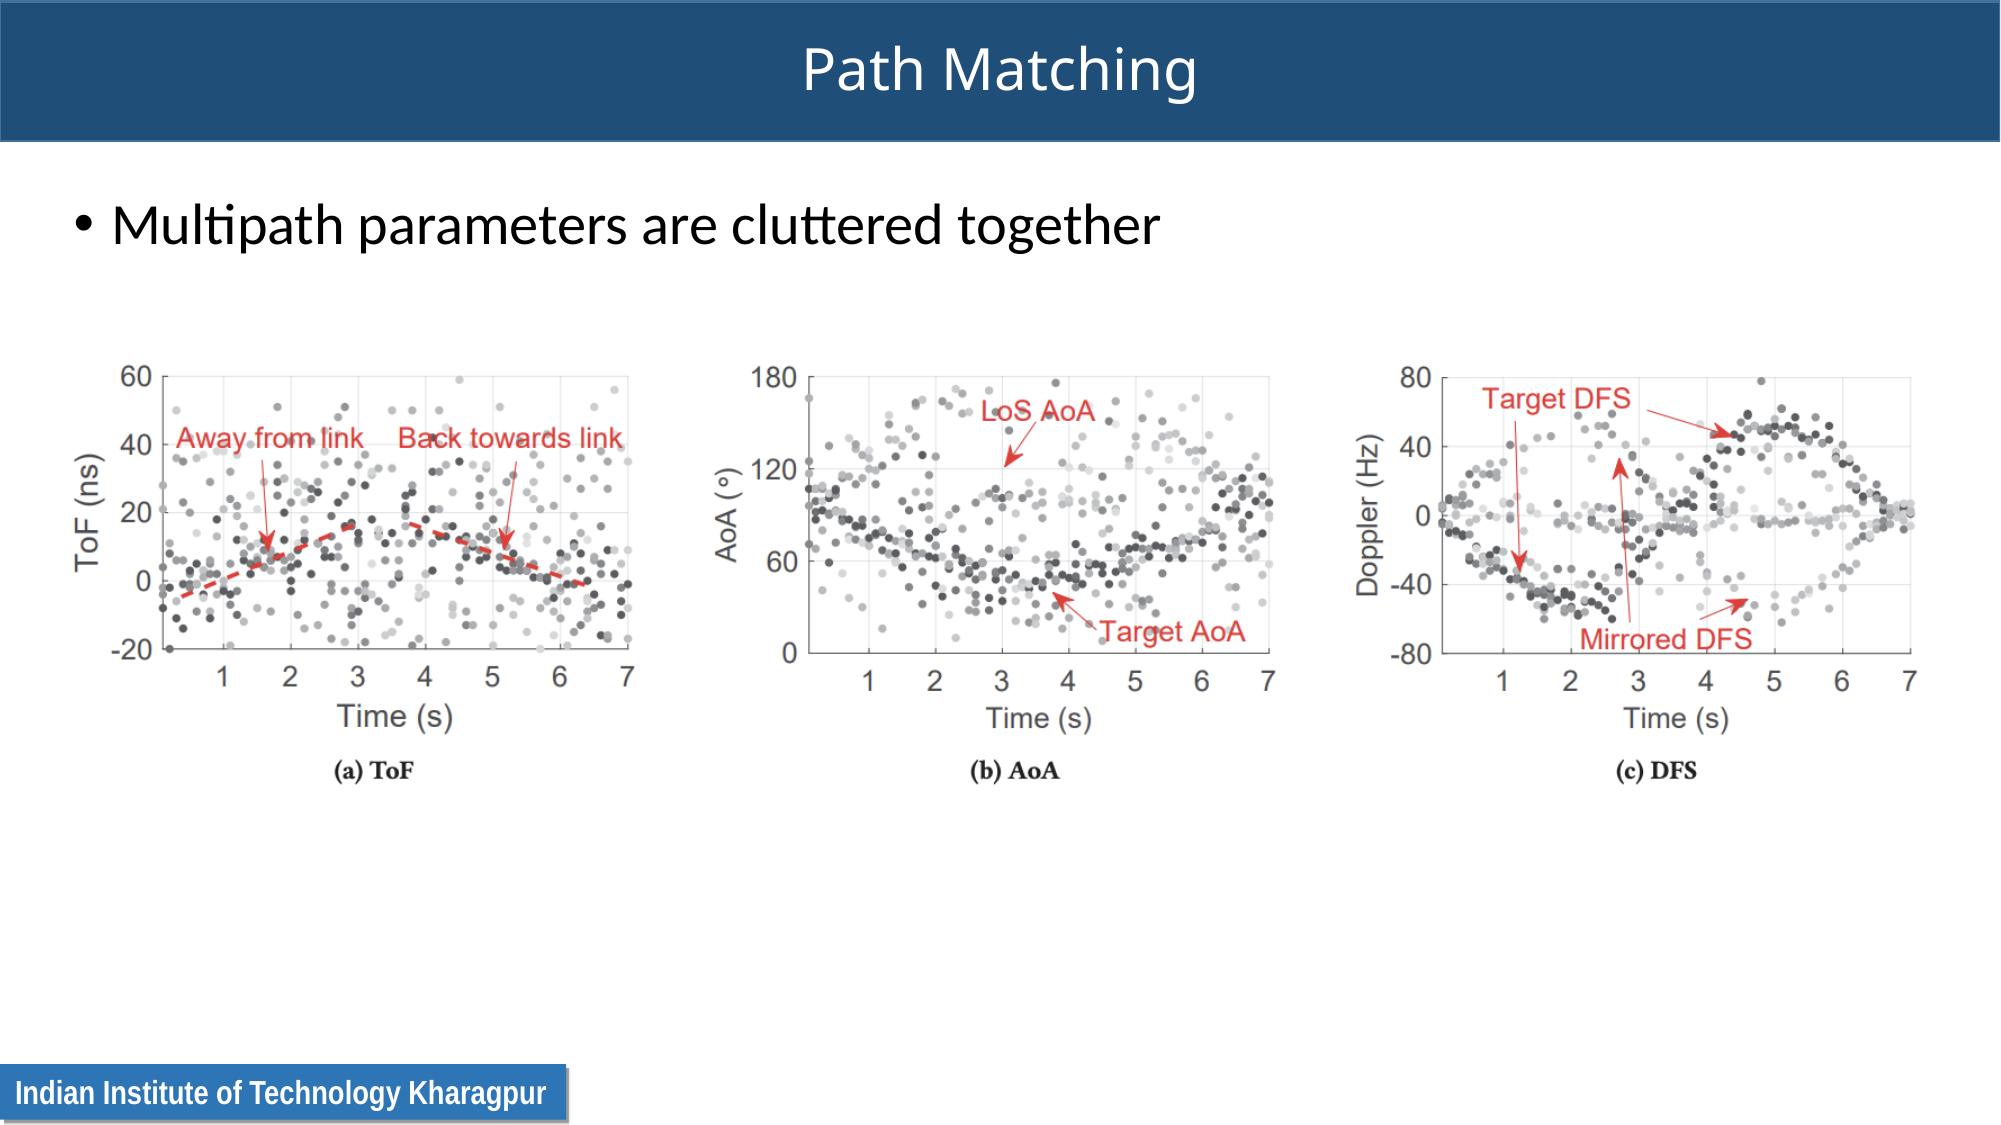

Path Matching
# Multipath parameters are cluttered together